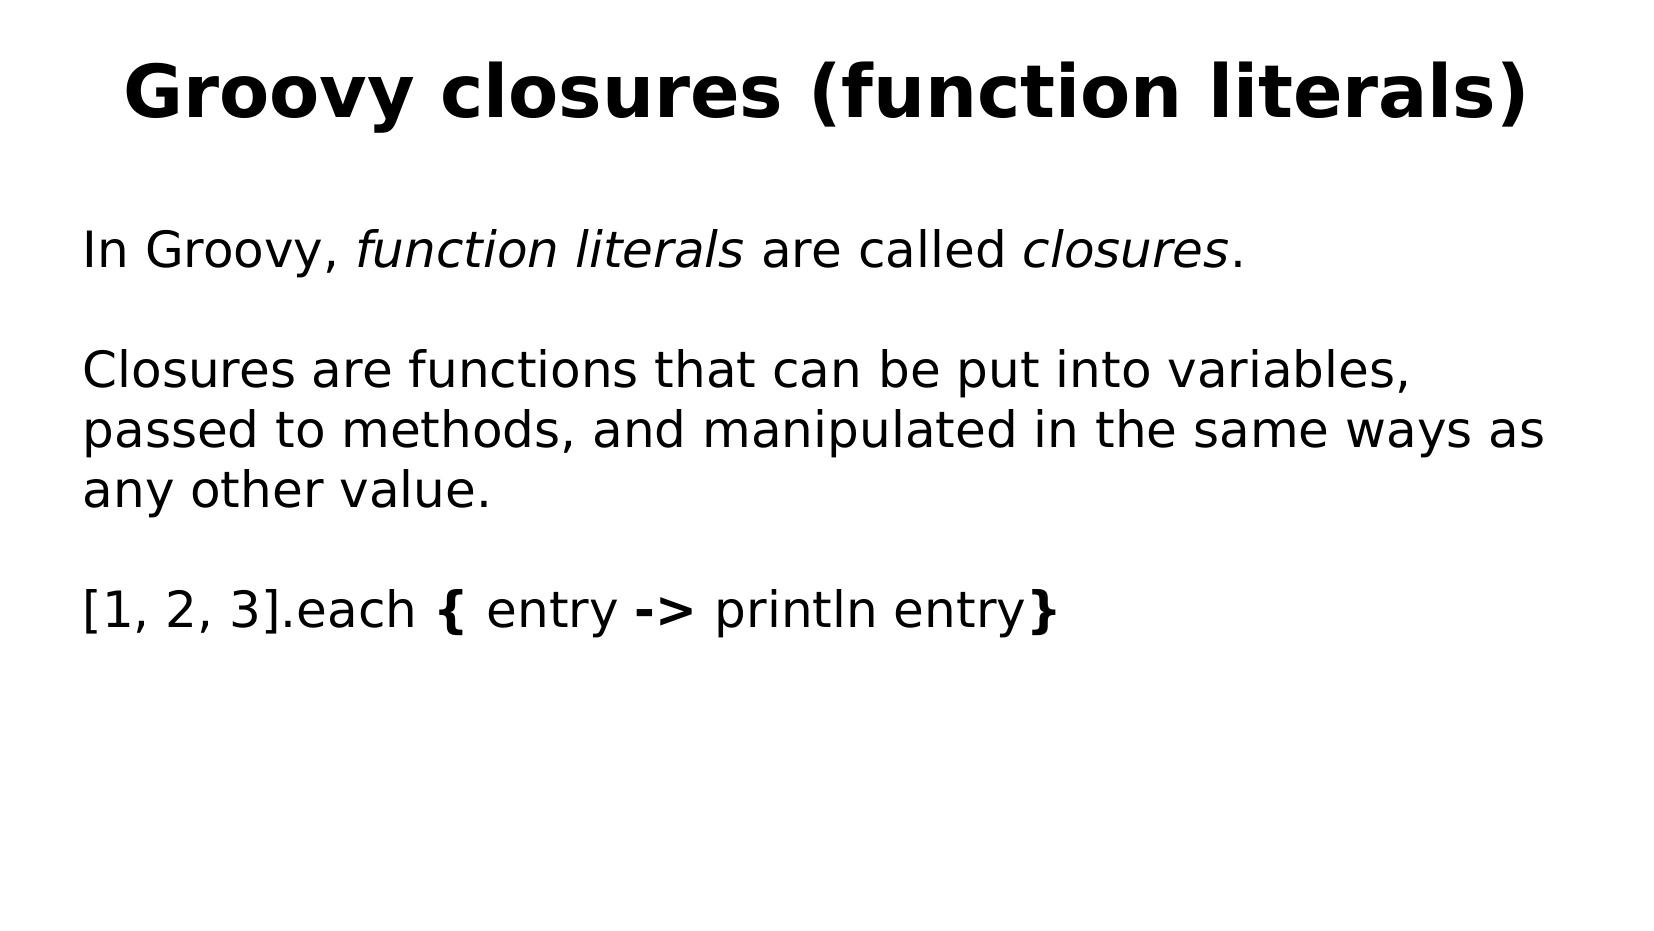

# Groovy closures (function literals)
In Groovy, function literals are called closures.
Closures are functions that can be put into variables, passed to methods, and manipulated in the same ways as any other value.
[1, 2, 3].each { entry -> println entry}